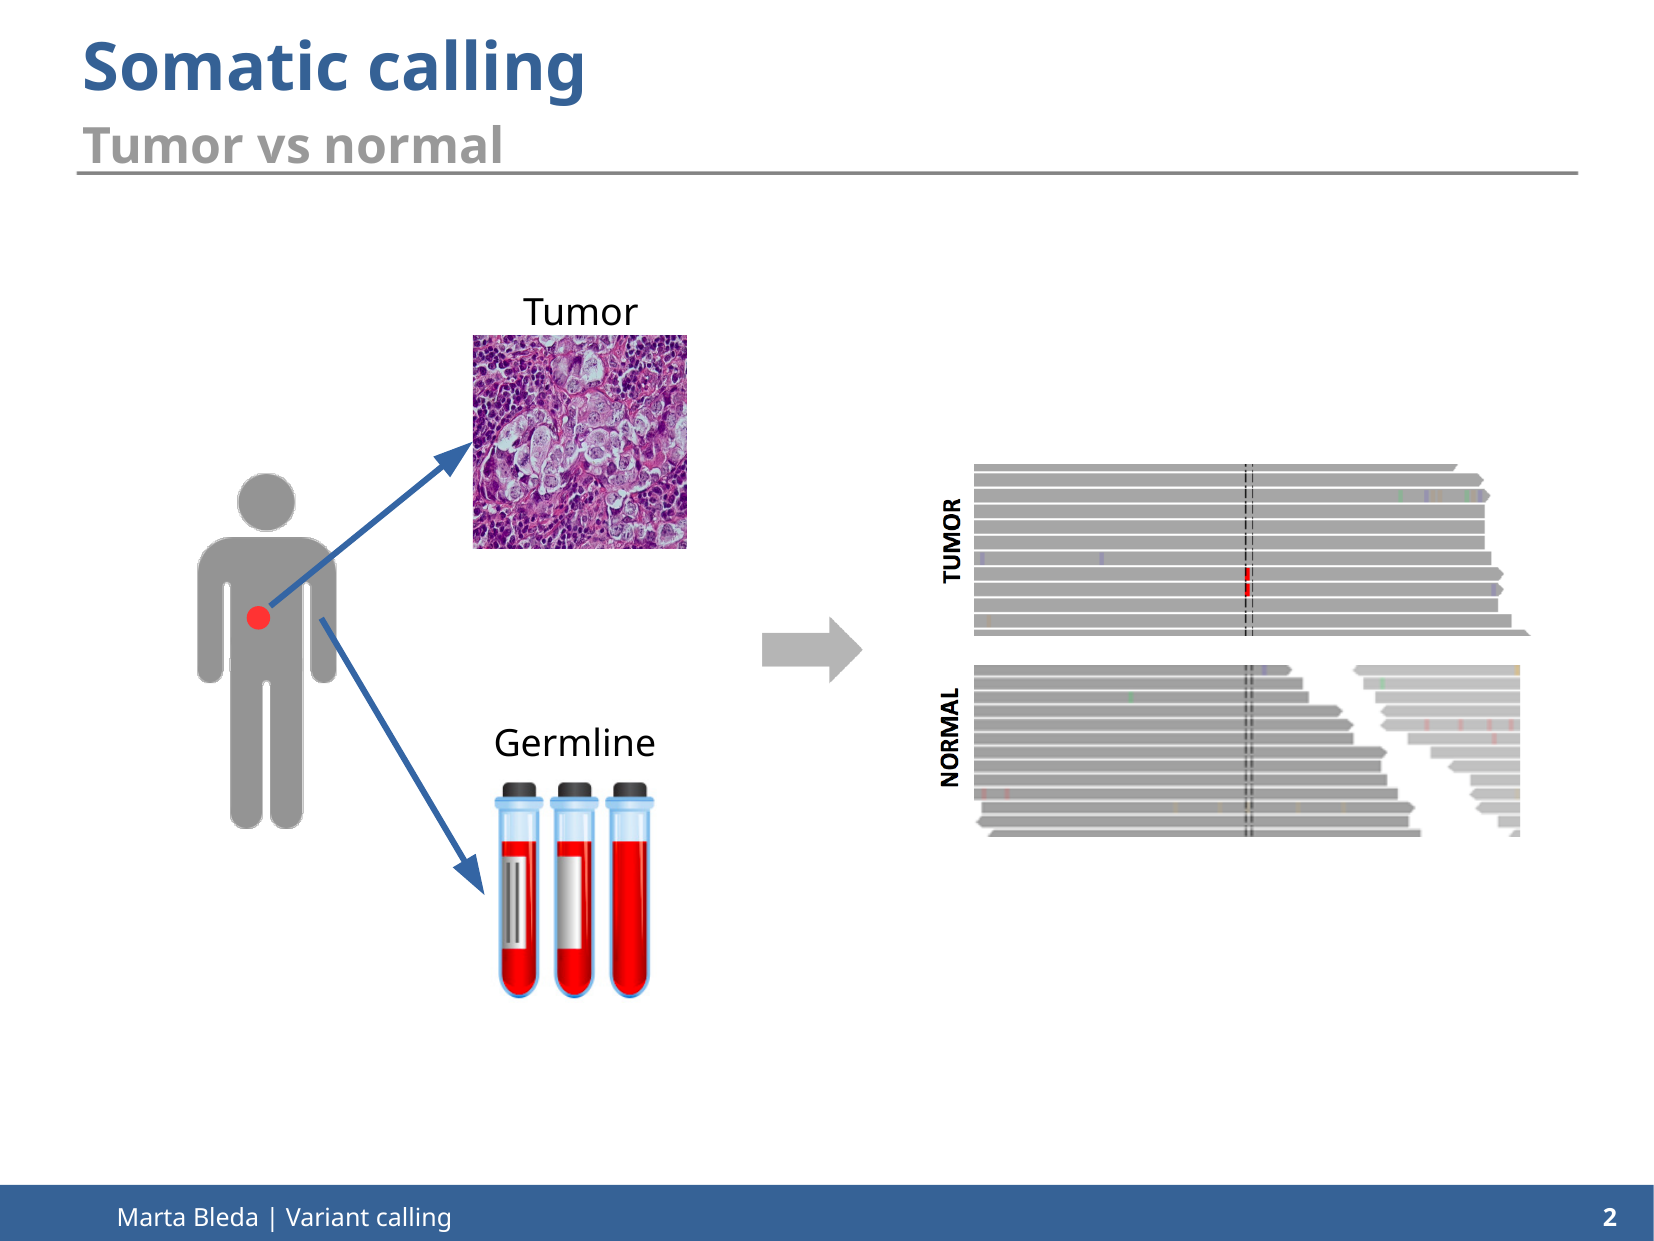

# Somatic calling Tumor vs normal
Tumor
Germline
Marta Bleda | Variant calling
2